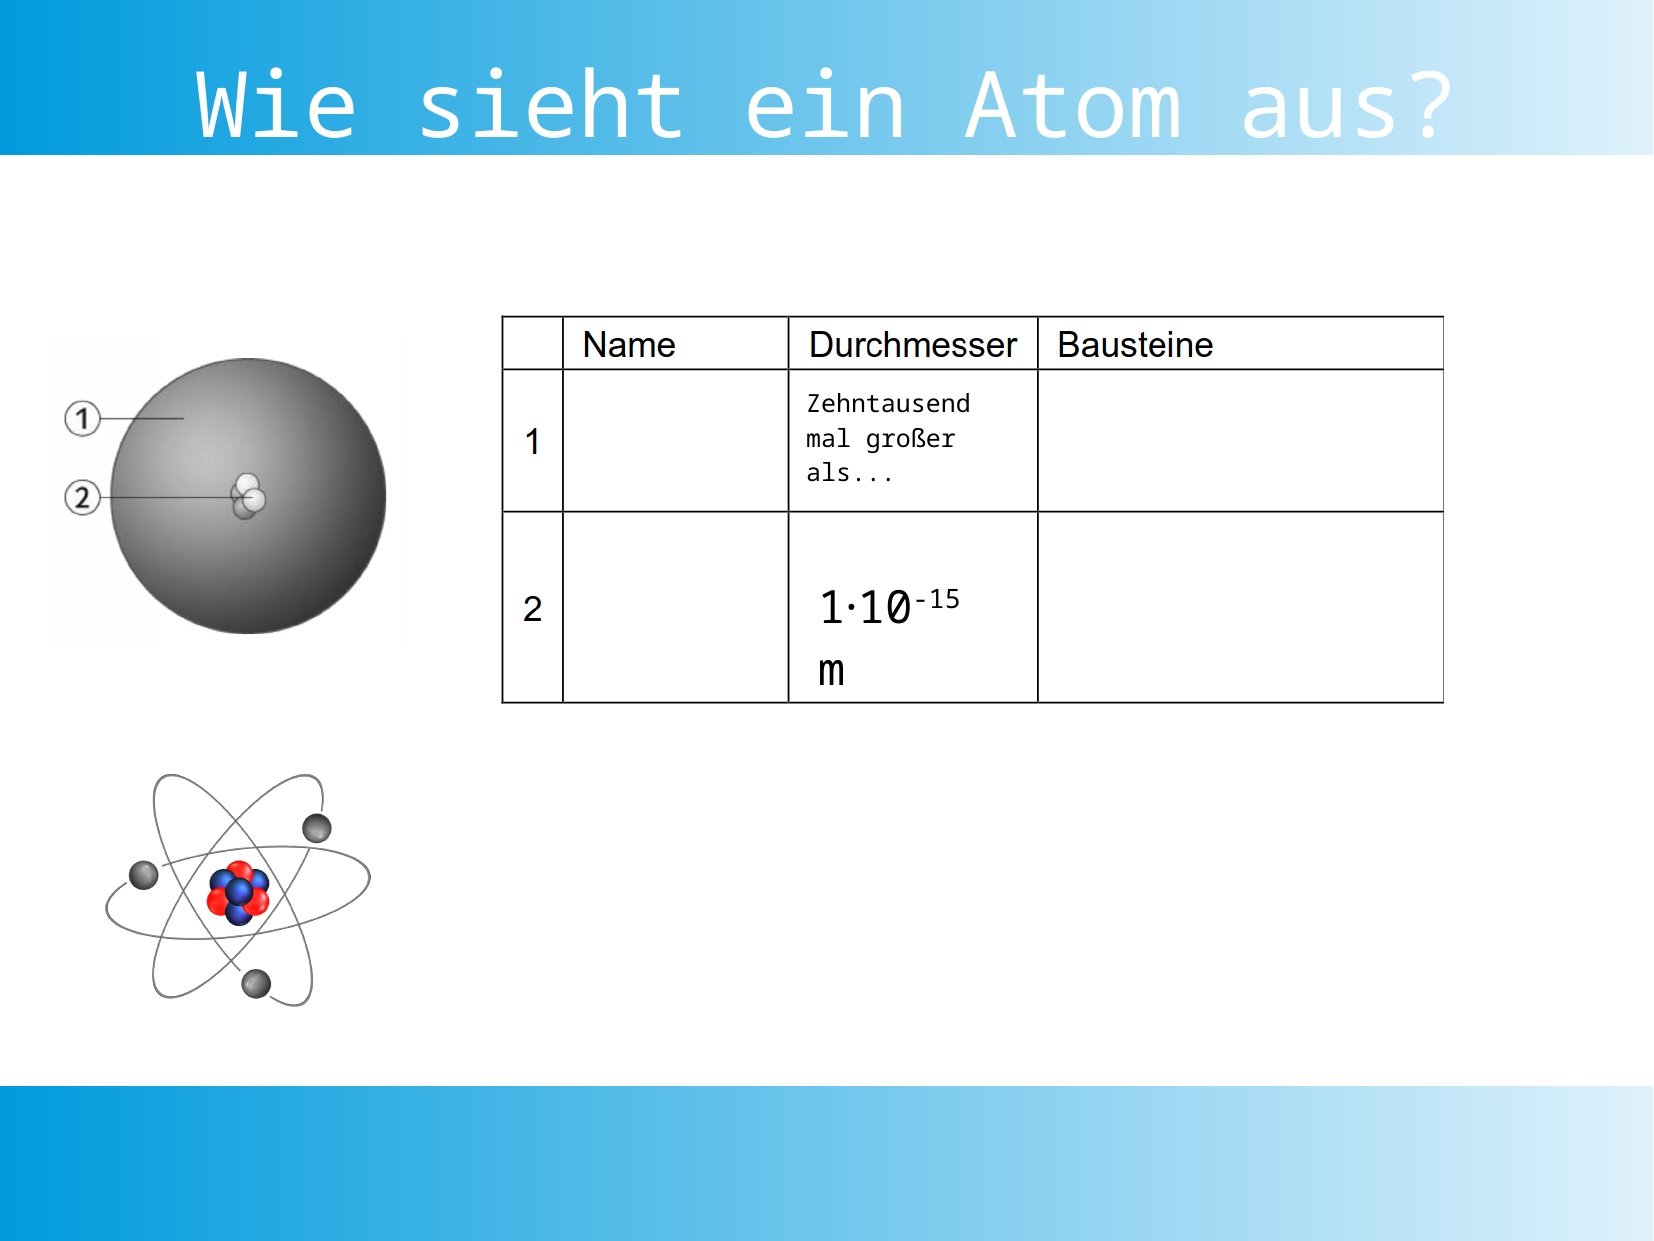

# Wie sieht ein Atom aus?
Zehntausend mal großer als...
1·10-15 m